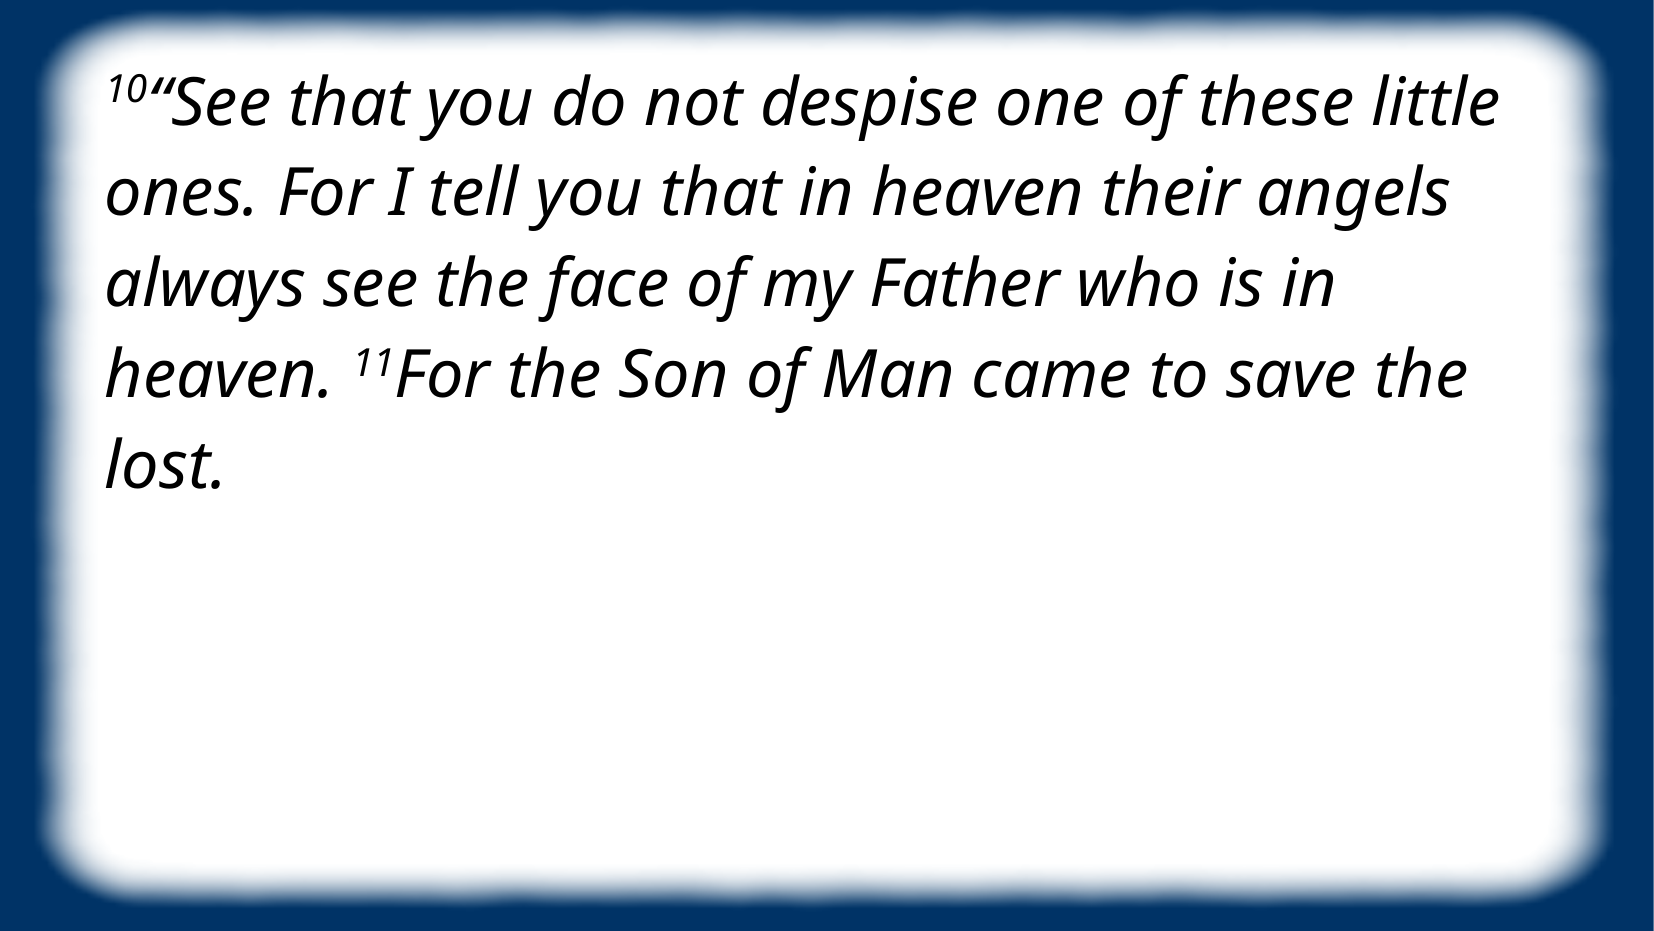

10“See that you do not despise one of these little ones. For I tell you that in heaven their angels always see the face of my Father who is in heaven. 11For the Son of Man came to save the lost.